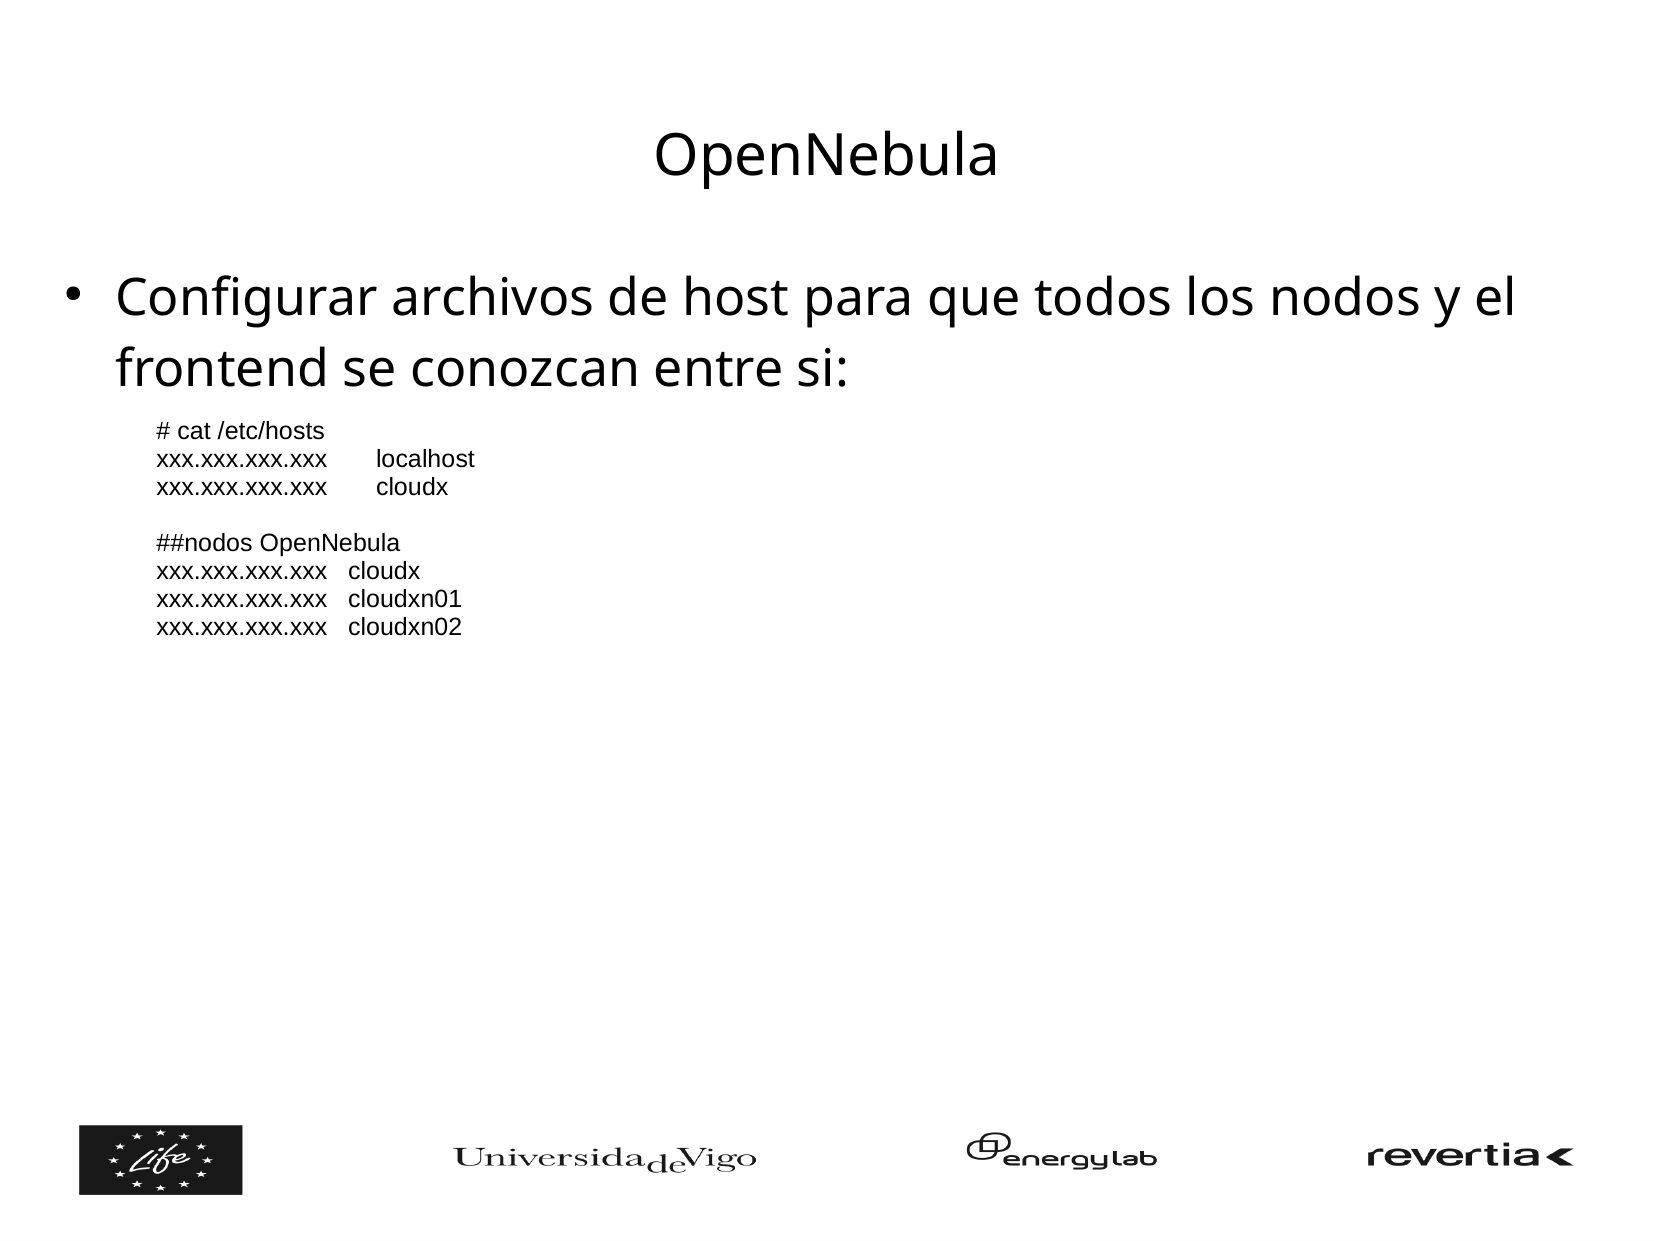

# OpenNebula
Configurar archivos de host para que todos los nodos y el frontend se conozcan entre si:
# cat /etc/hosts
xxx.xxx.xxx.xxx localhost
xxx.xxx.xxx.xxx cloudx
##nodos OpenNebula
xxx.xxx.xxx.xxx cloudx
xxx.xxx.xxx.xxx cloudxn01
xxx.xxx.xxx.xxx cloudxn02